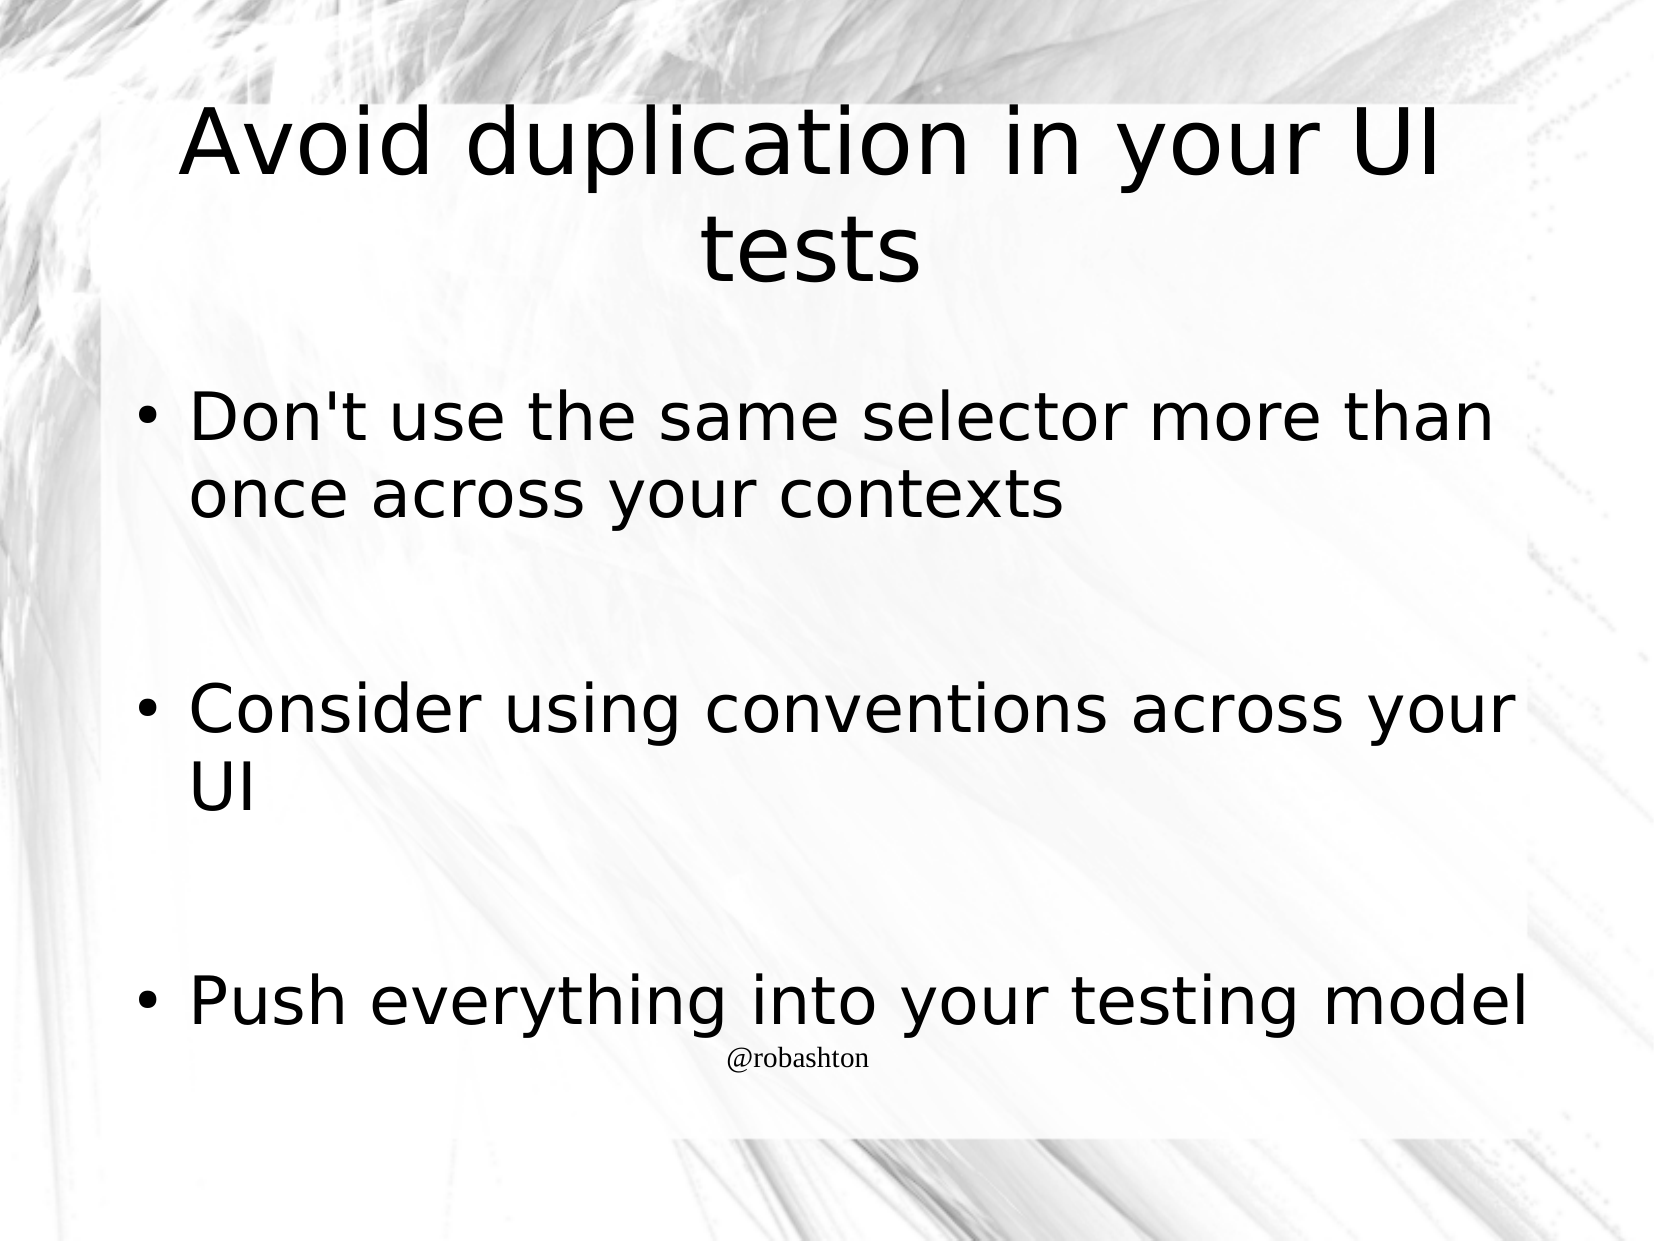

# Avoid duplication in your UI tests
Don't use the same selector more than once across your contexts
Consider using conventions across your UI
Push everything into your testing model
@robashton